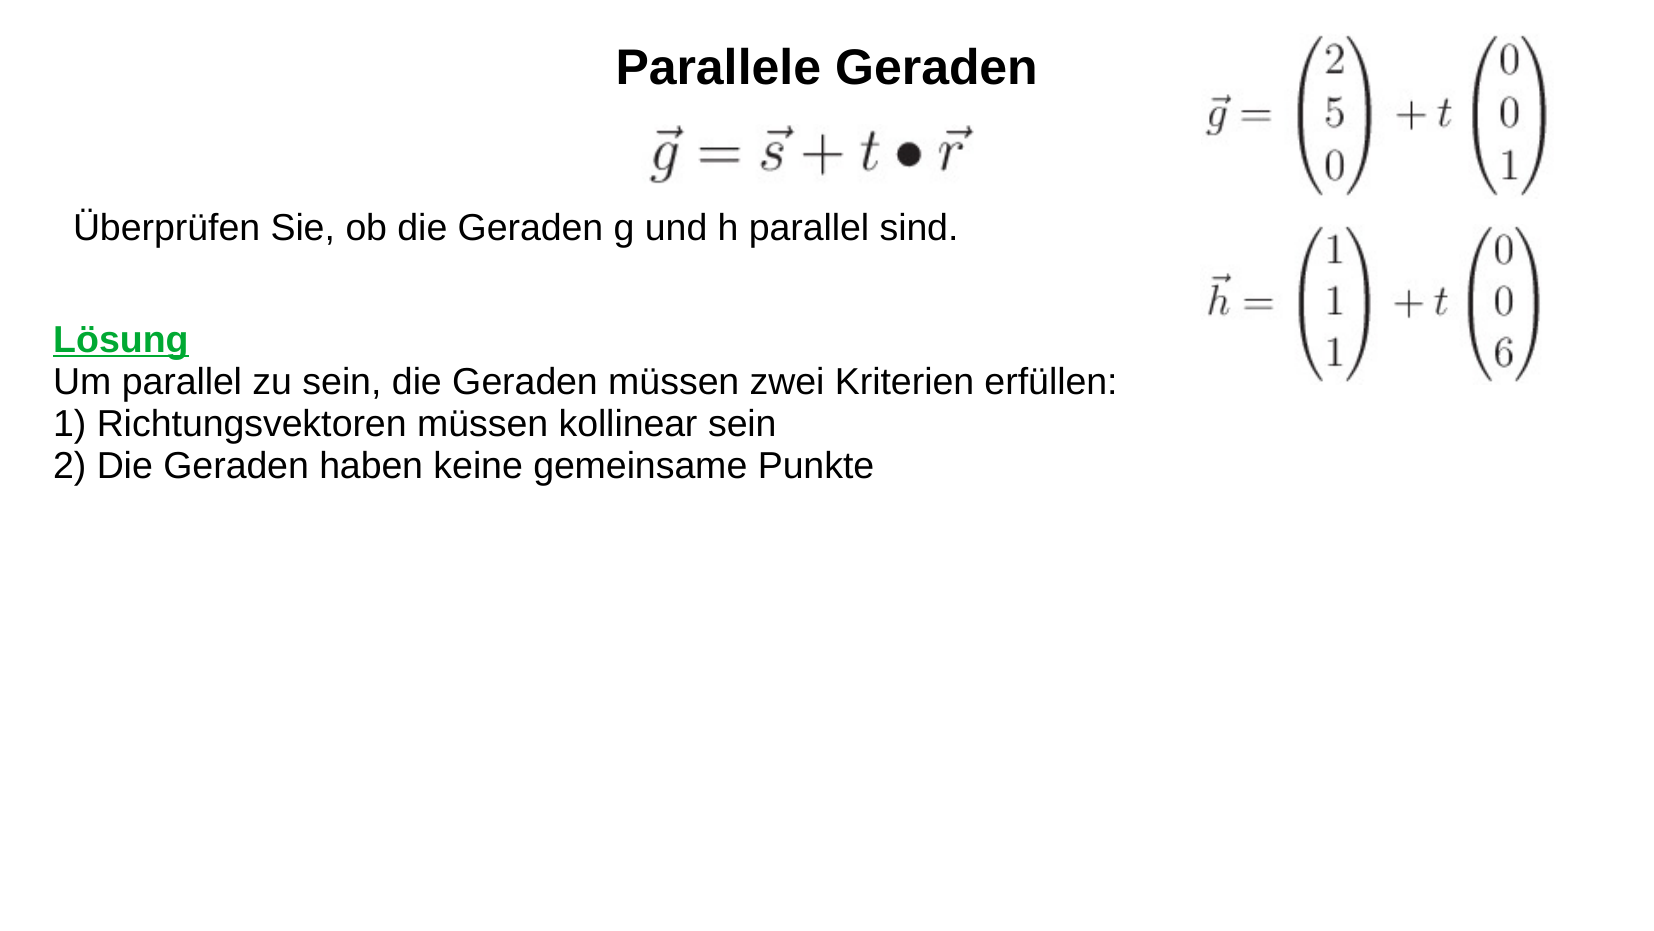

# Parallele Geraden
Überprüfen Sie, ob die Geraden g und h parallel sind.
Lösung
Um parallel zu sein, die Geraden müssen zwei Kriterien erfüllen:
1) Richtungsvektoren müssen kollinear sein
2) Die Geraden haben keine gemeinsame Punkte